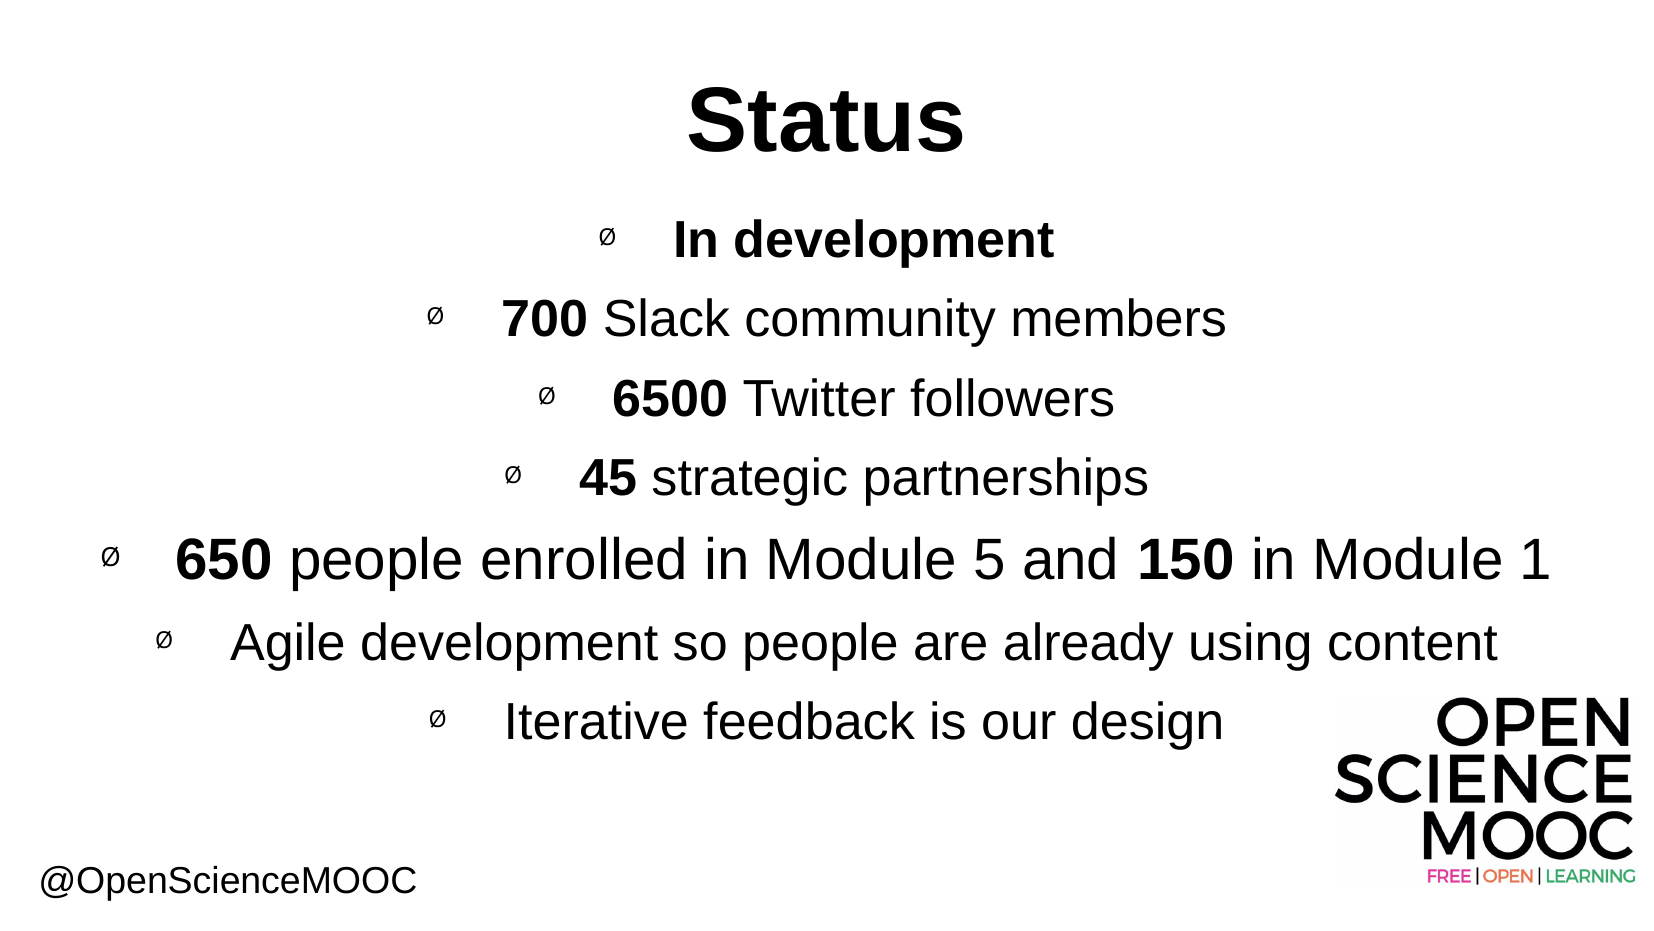

# Status
In development
700 Slack community members
6500 Twitter followers
45 strategic partnerships
650 people enrolled in Module 5 and 150 in Module 1
Agile development so people are already using content
Iterative feedback is our design
@OpenScienceMOOC